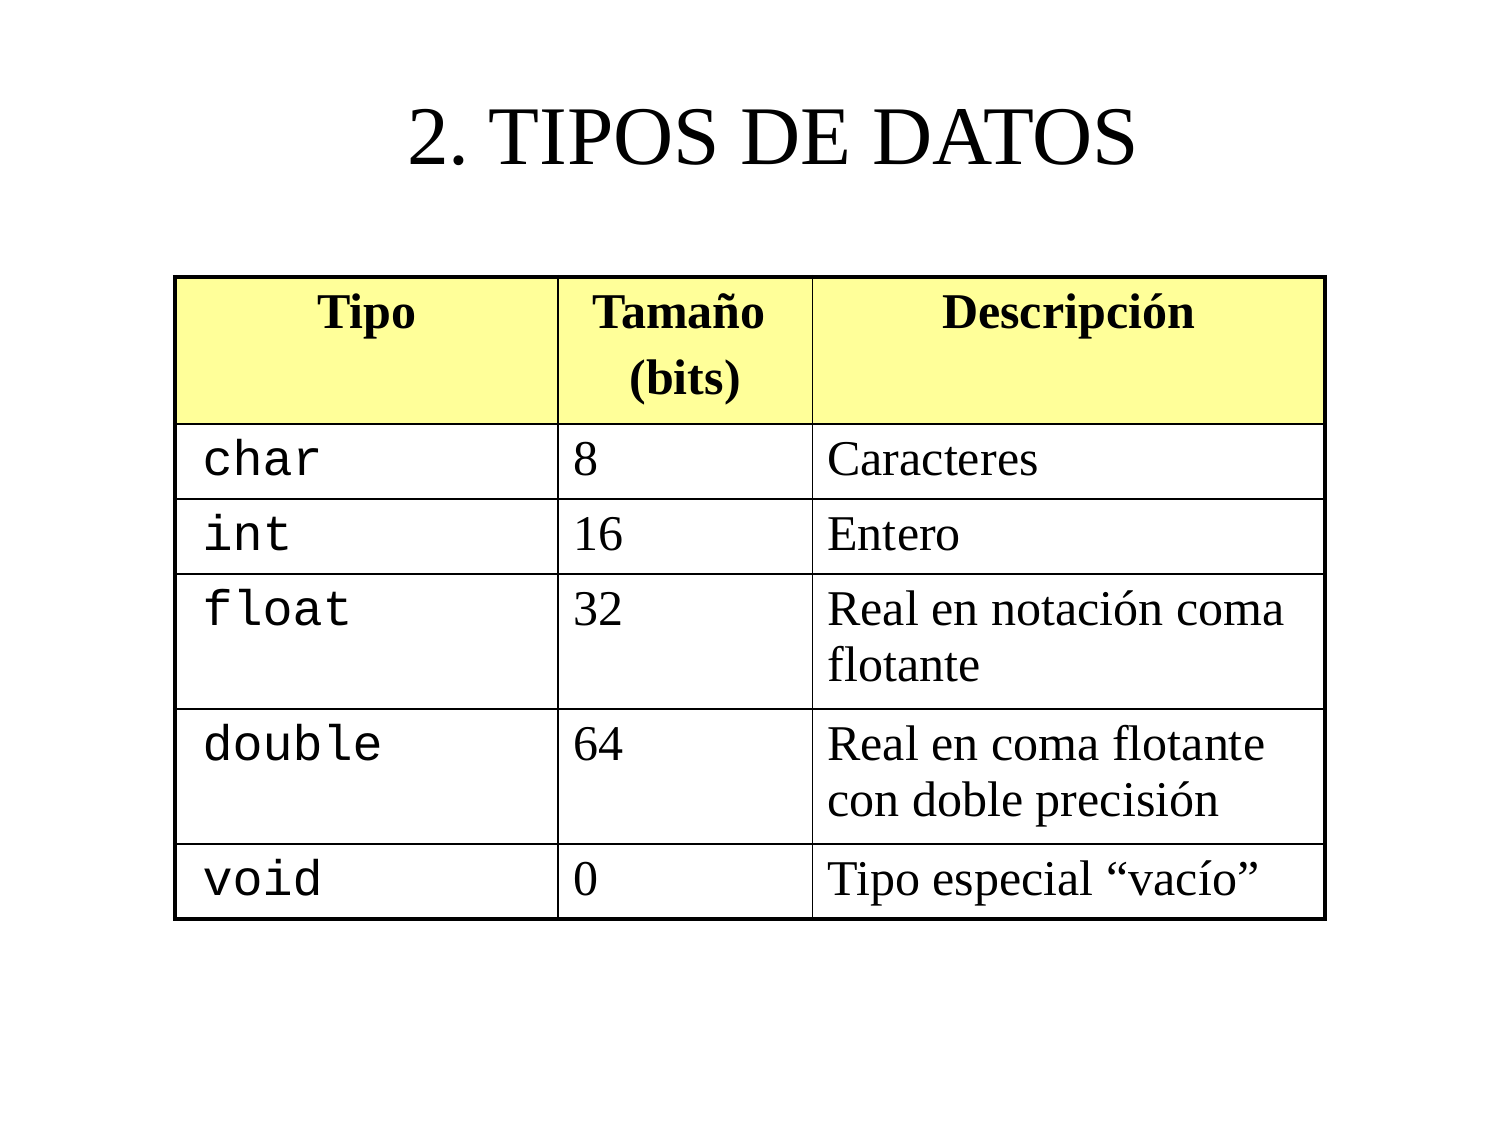

# 2. TIPOS DE DATOS
| Tipo | Tamaño (bits) | Descripción |
| --- | --- | --- |
| char | 8 | Caracteres |
| int | 16 | Entero |
| float | 32 | Real en notación coma flotante |
| double | 64 | Real en coma flotante con doble precisión |
| void | 0 | Tipo especial “vacío” |